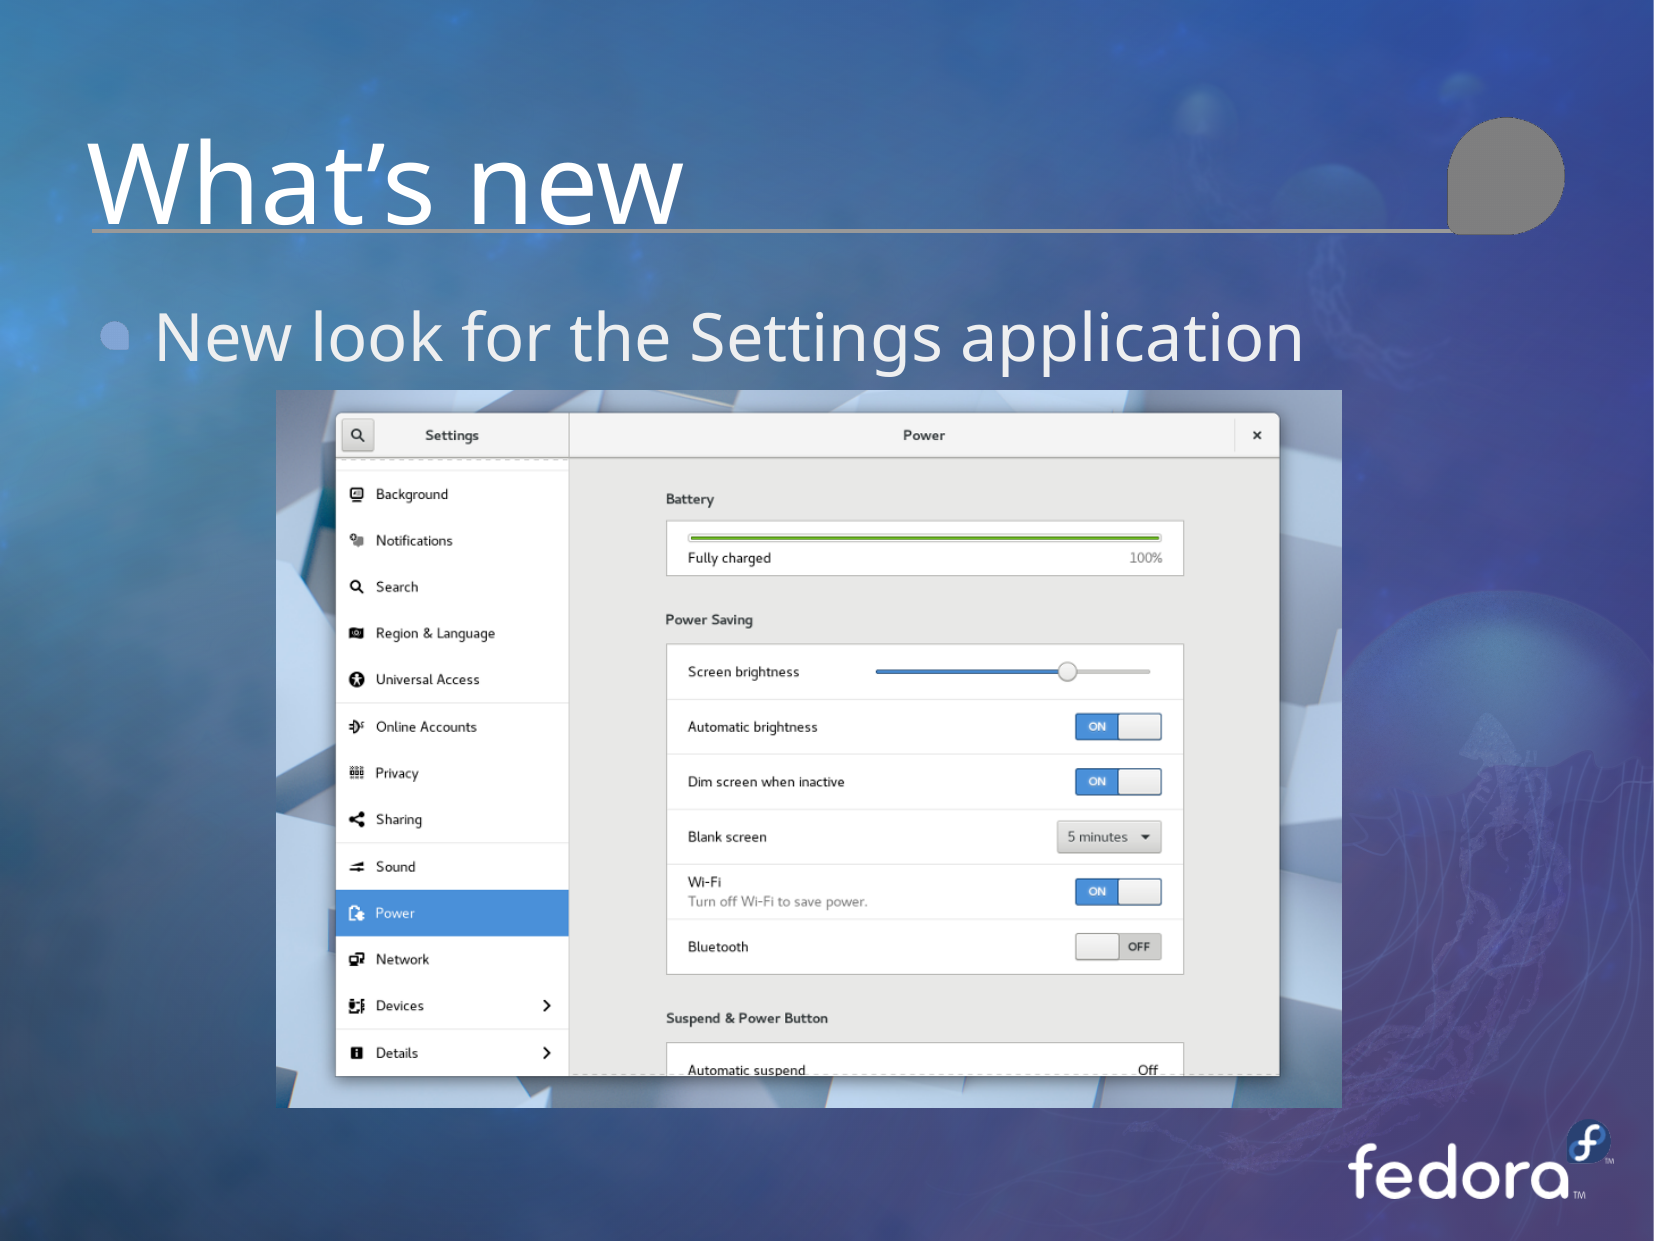

# What’s new
New look for the Settings application